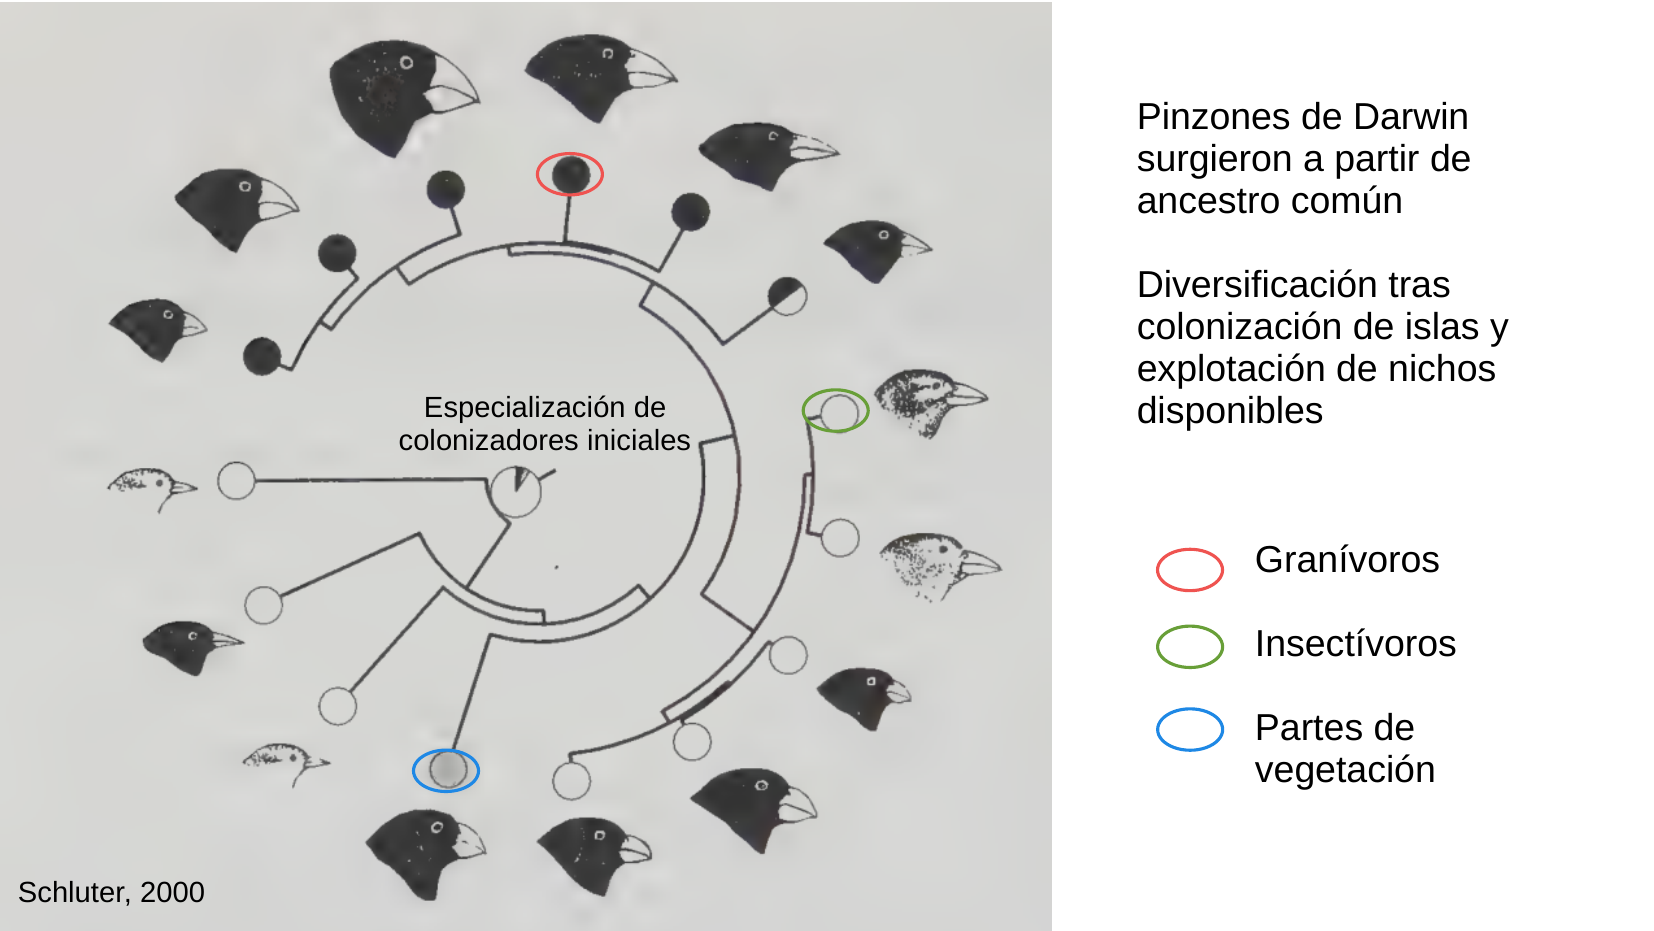

Pinzones de Darwin surgieron a partir de ancestro común
Diversificación tras colonización de islas y explotación de nichos disponibles
Especialización de colonizadores iniciales
Granívoros
Insectívoros
Partes de vegetación
Schluter, 2000